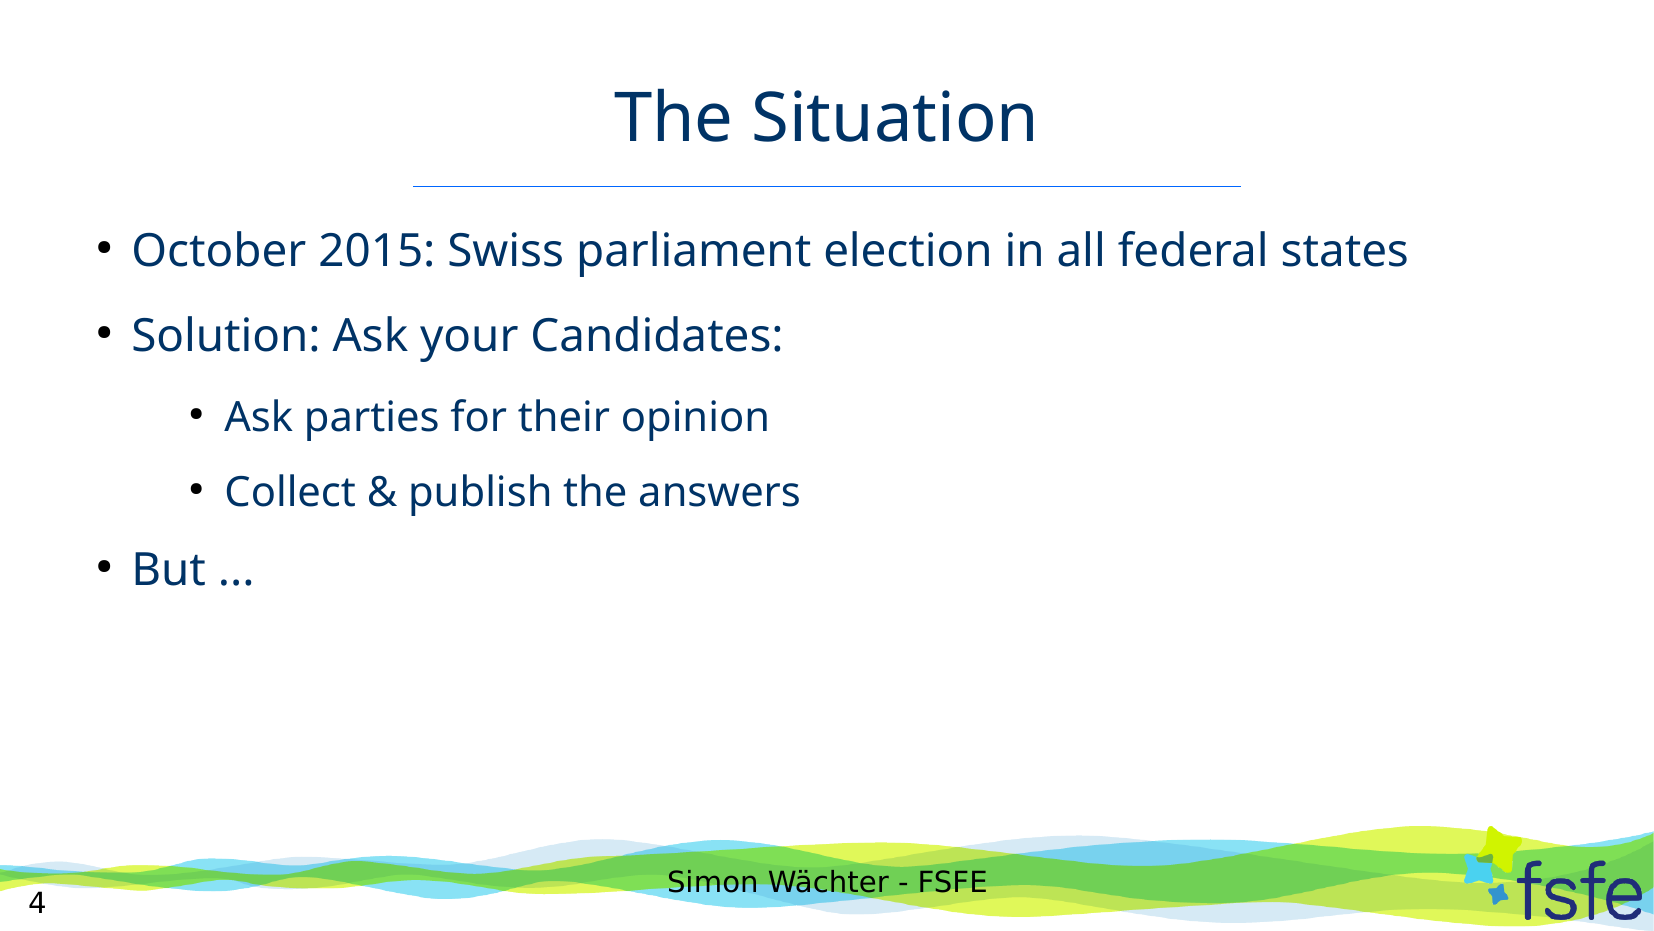

# The Situation
October 2015: Swiss parliament election in all federal states
Solution: Ask your Candidates:
Ask parties for their opinion
Collect & publish the answers
But ...
Simon Wächter - FSFE
4